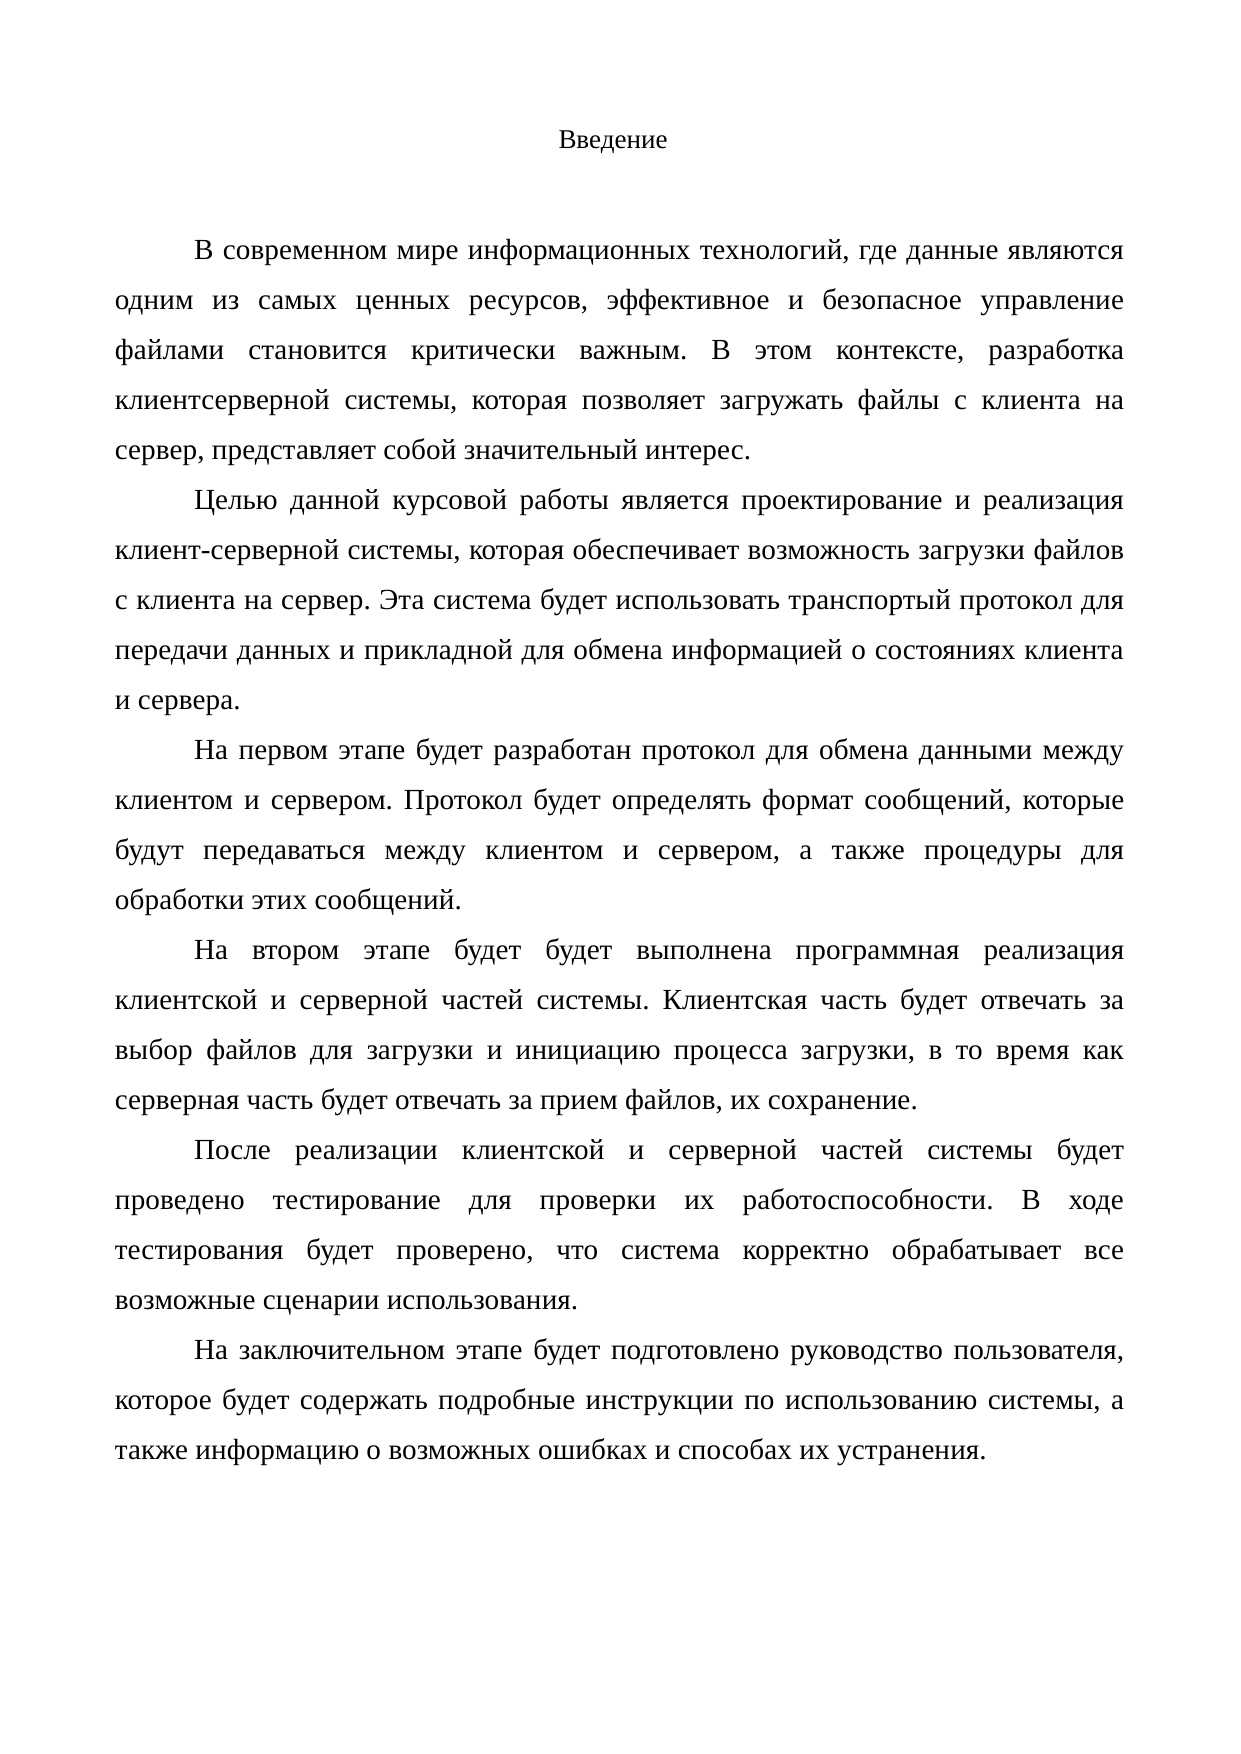

Введение
В современном мире информационных технологий, где данные являются одним из самых ценных ресурсов, эффективное и безопасное управление файлами становится критически важным. В этом контексте, разработка клиентсерверной системы, которая позволяет загружать файлы с клиента на сервер, представляет собой значительный интерес.
Целью данной курсовой работы является проектирование и реализация клиент-серверной системы, которая обеспечивает возможность загрузки файлов с клиента на сервер. Эта система будет использовать транспортый протокол для передачи данных и прикладной для обмена информацией о состояниях клиента и сервера.
На первом этапе будет разработан протокол для обмена данными между клиентом и сервером. Протокол будет определять формат сообщений, которые будут передаваться между клиентом и сервером, а также процедуры для обработки этих сообщений.
На втором этапе будет будет выполнена программная реализация клиентской и серверной частей системы. Клиентская часть будет отвечать за выбор файлов для загрузки и инициацию процесса загрузки, в то время как серверная часть будет отвечать за прием файлов, их сохранение.
После реализации клиентской и серверной частей системы будет проведено тестирование для проверки их работоспособности. В ходе тестирования будет проверено, что система корректно обрабатывает все возможные сценарии использования.
На заключительном этапе будет подготовлено руководство пользователя, которое будет содержать подробные инструкции по использованию системы, а также информацию о возможных ошибках и способах их устранения.